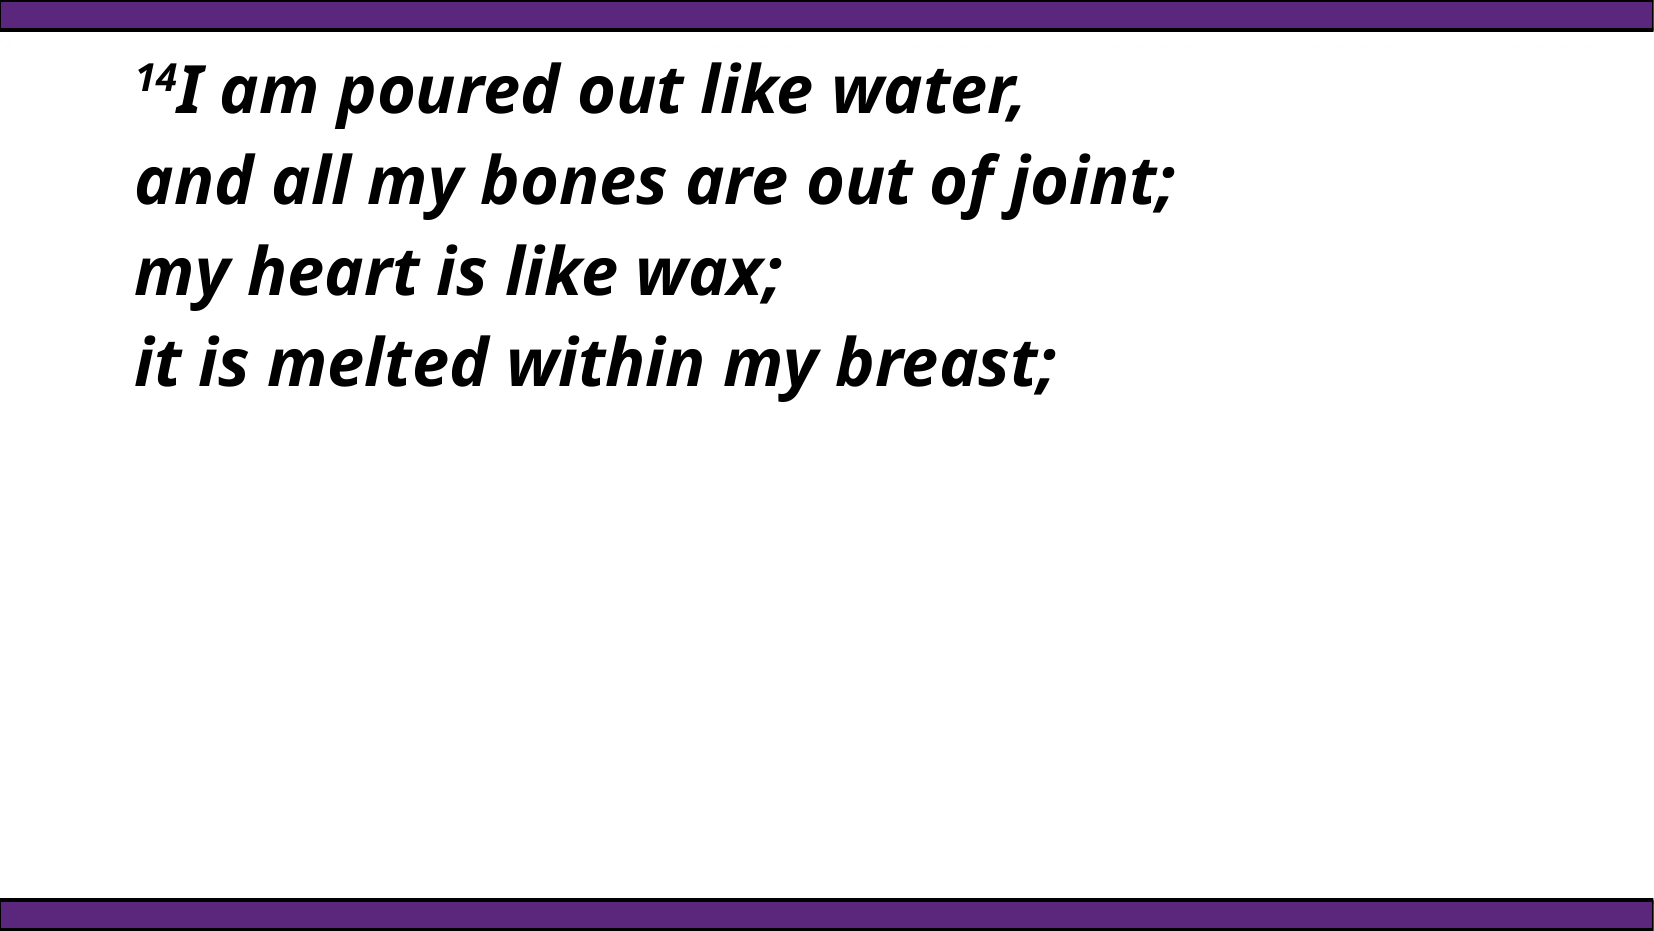

14I am poured out like water,
and all my bones are out of joint;
my heart is like wax;
it is melted within my breast;